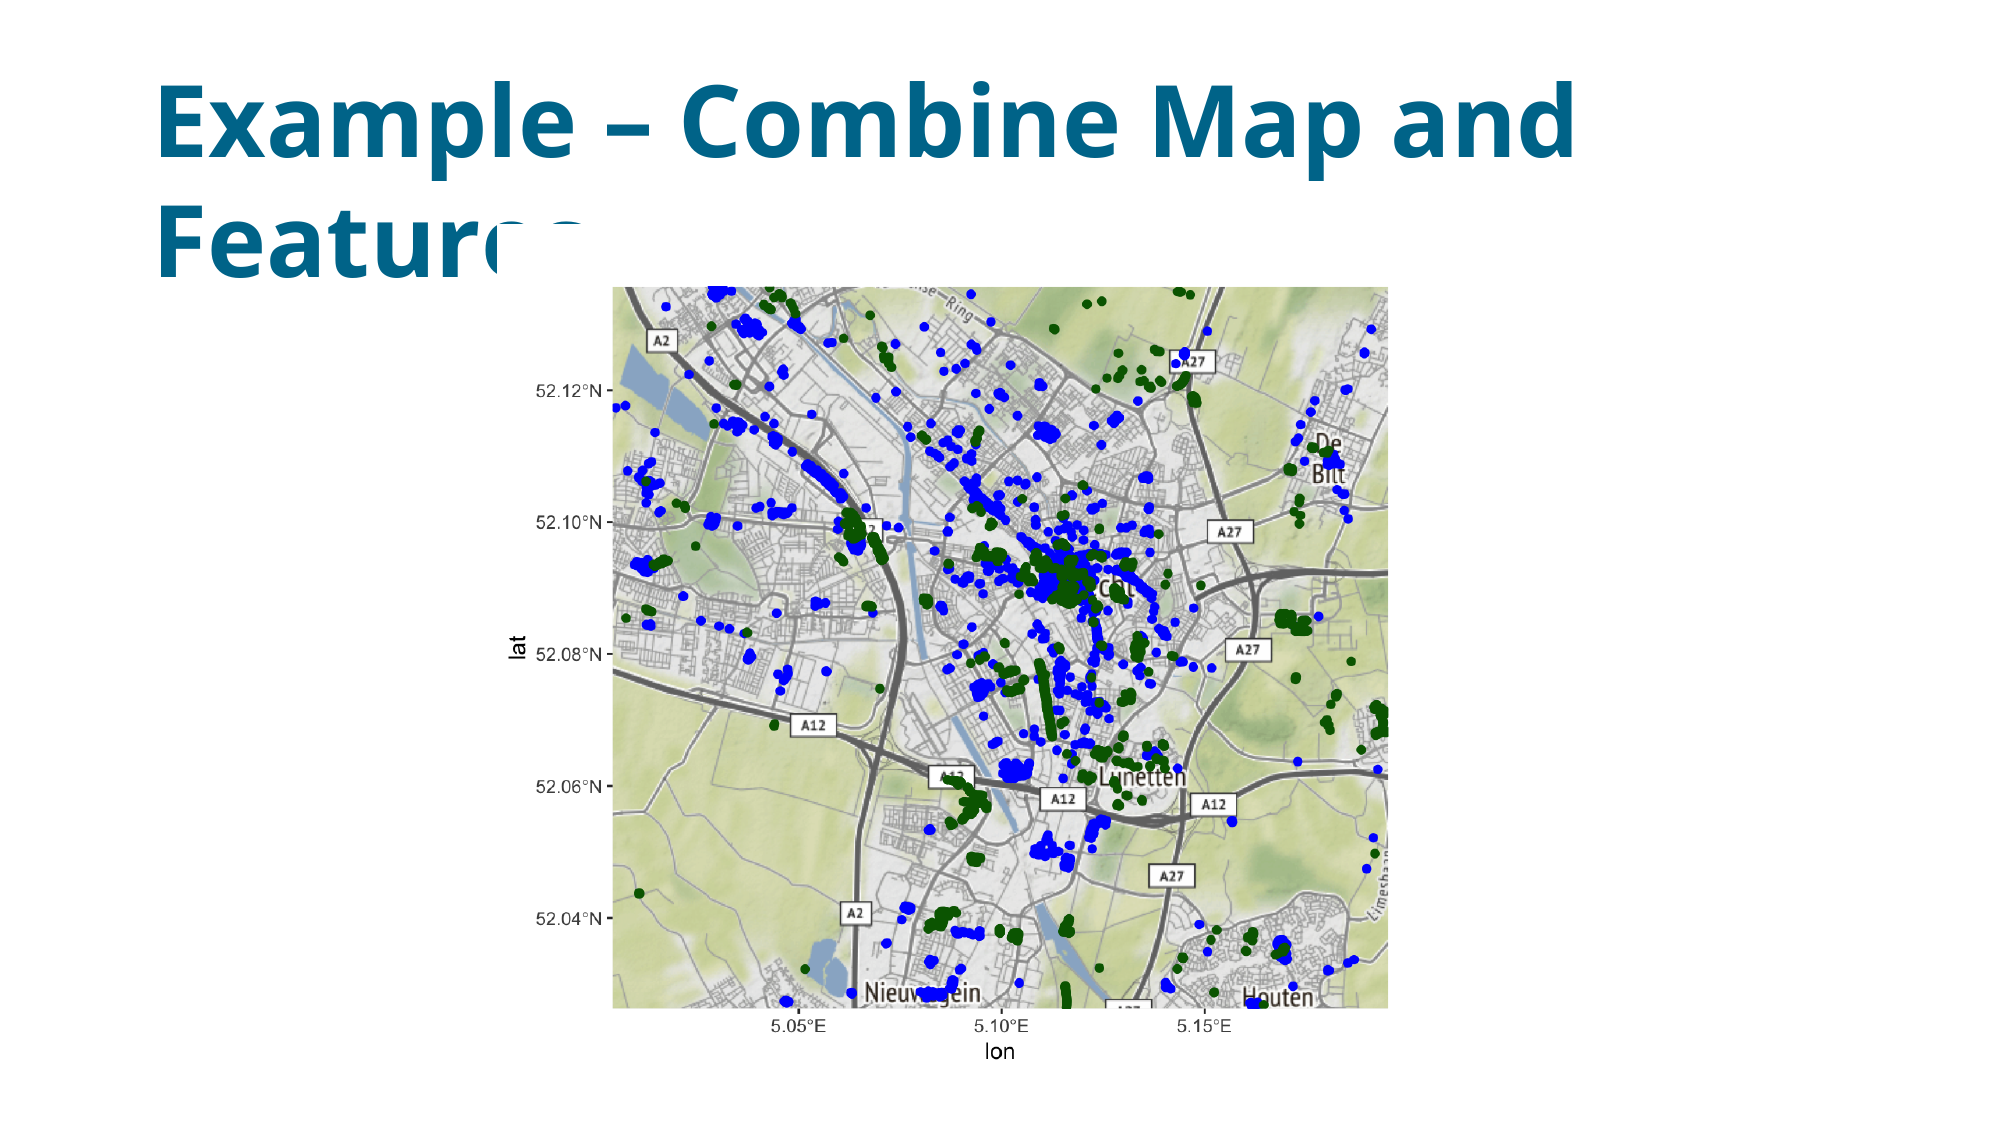

# Example – Combine Map and Features